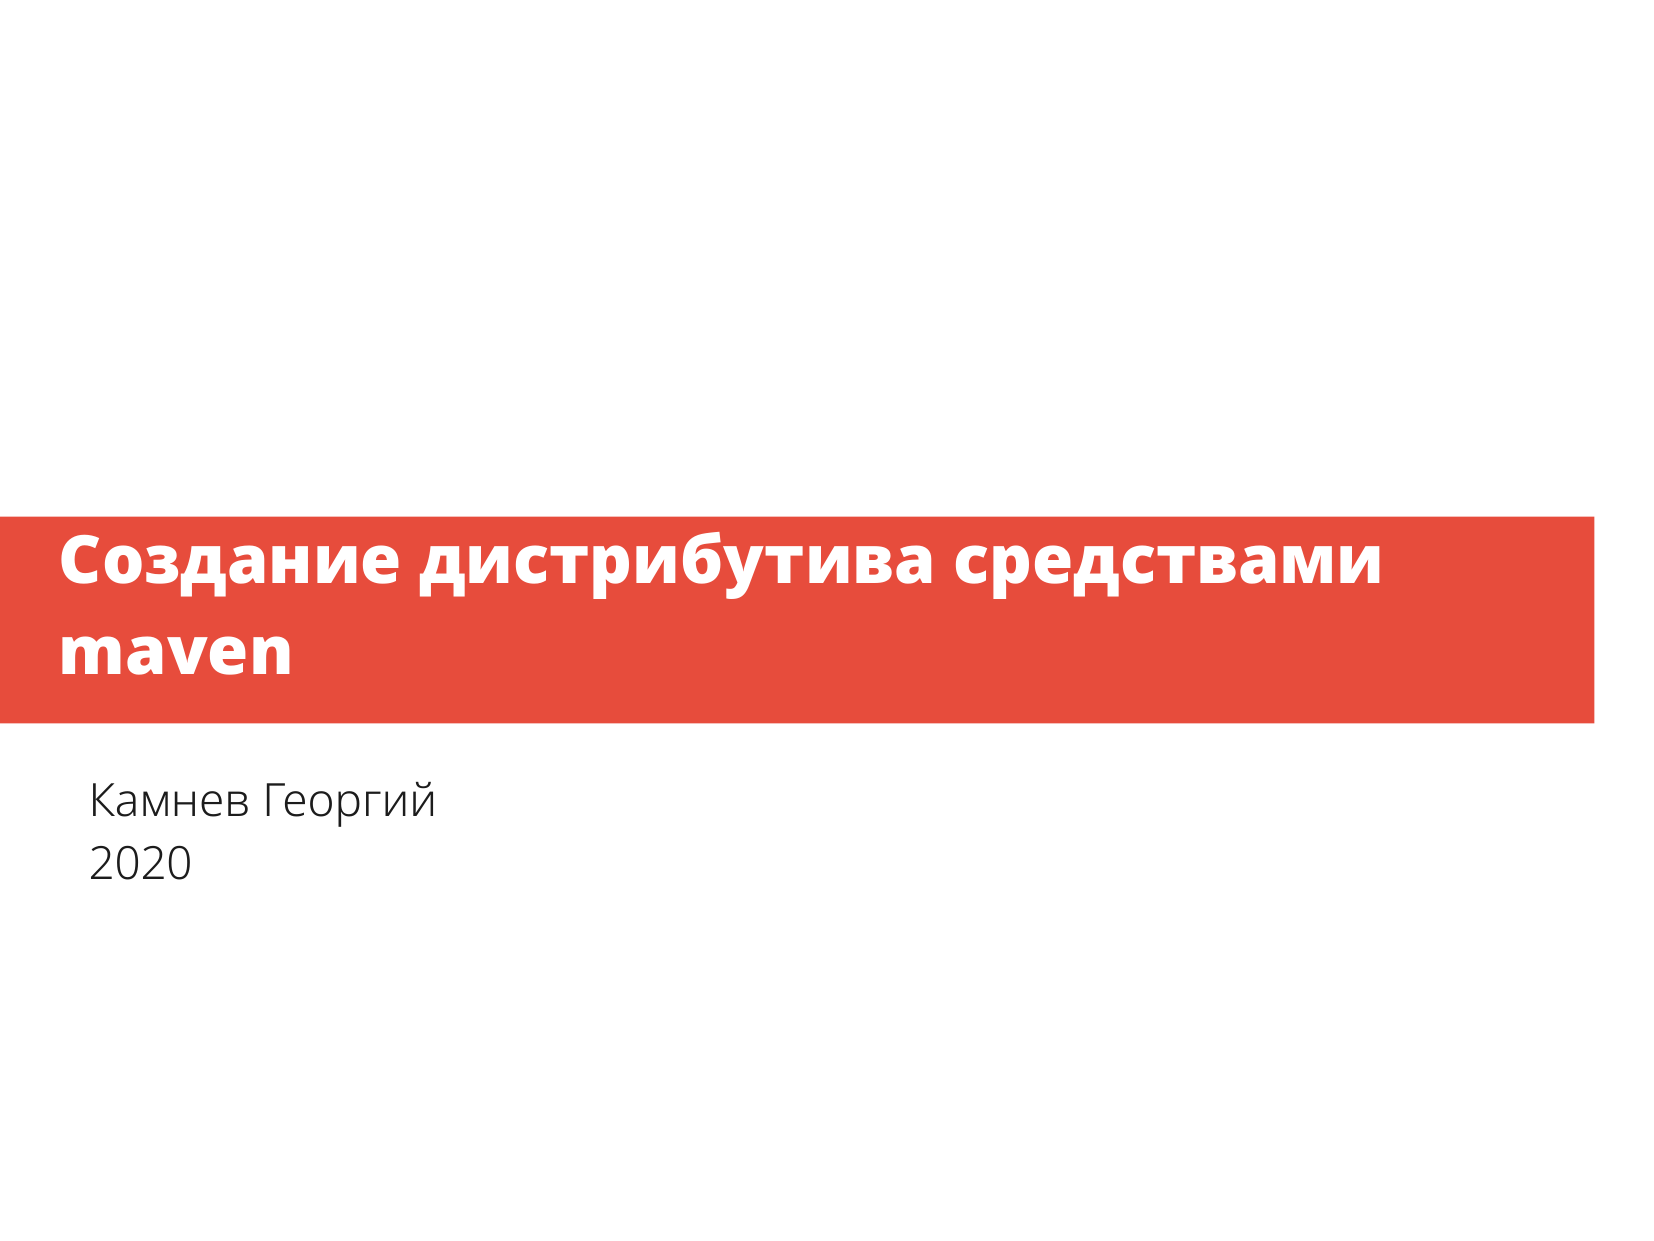

# Создание дистрибутива средствами maven
Камнев Георгий
2020